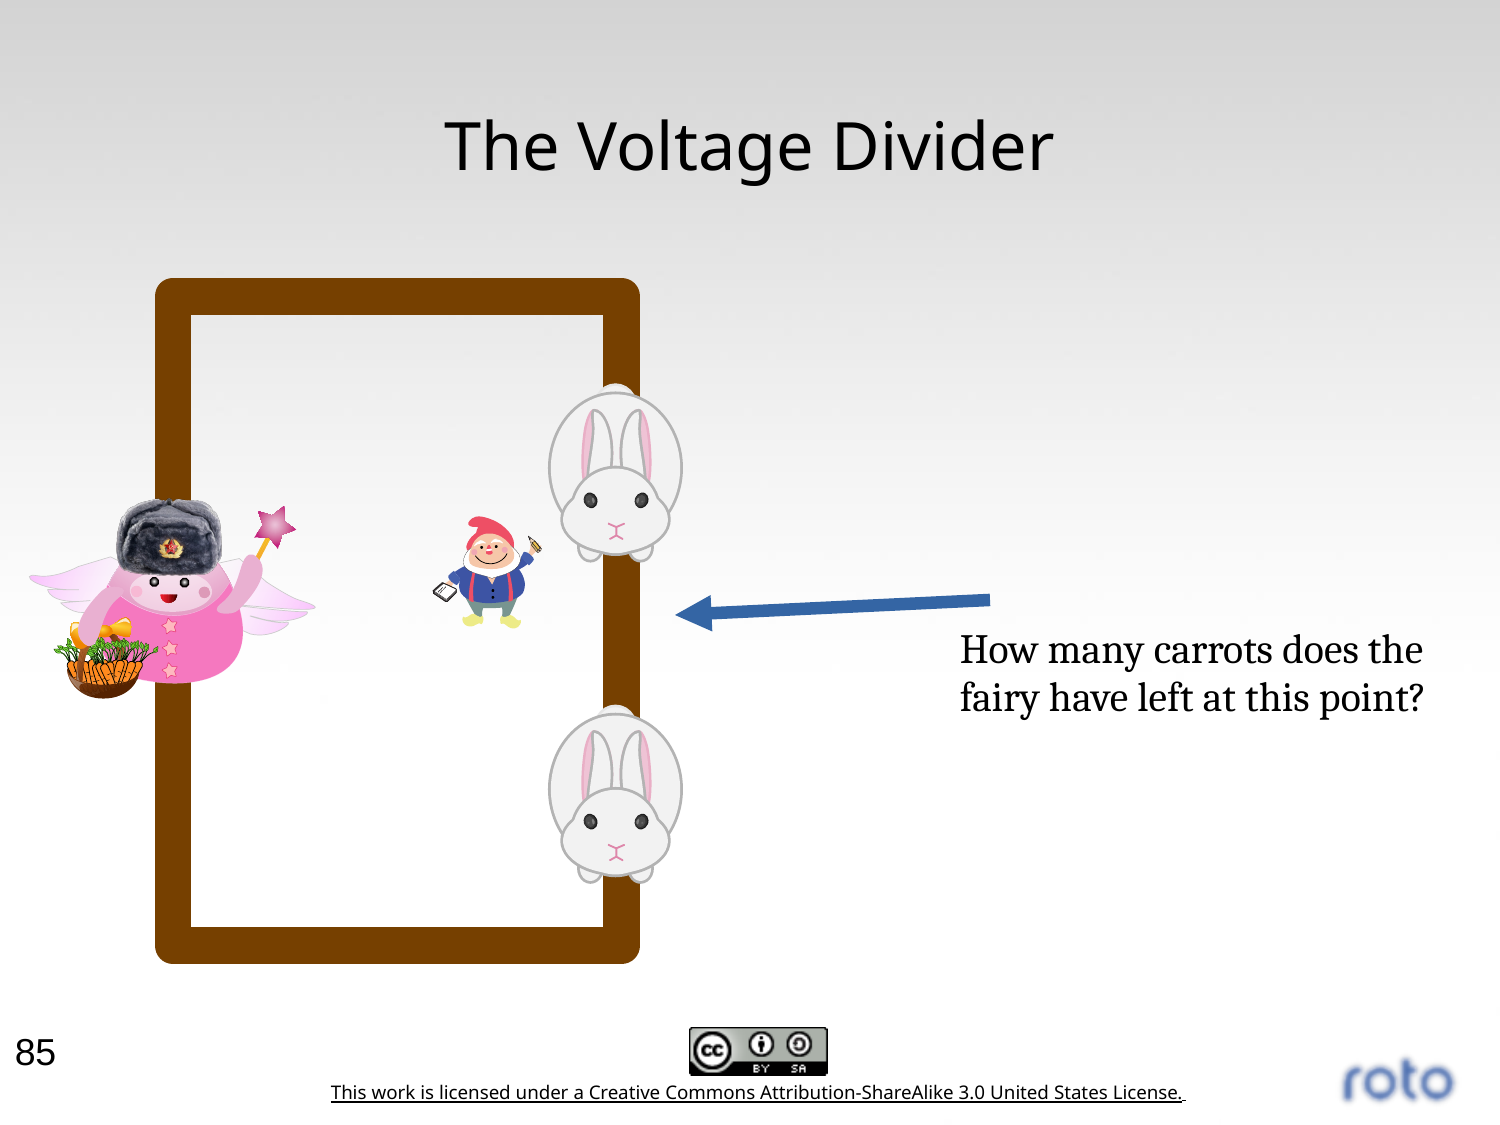

# The Voltage Divider
How many carrots does the fairy have left at this point?